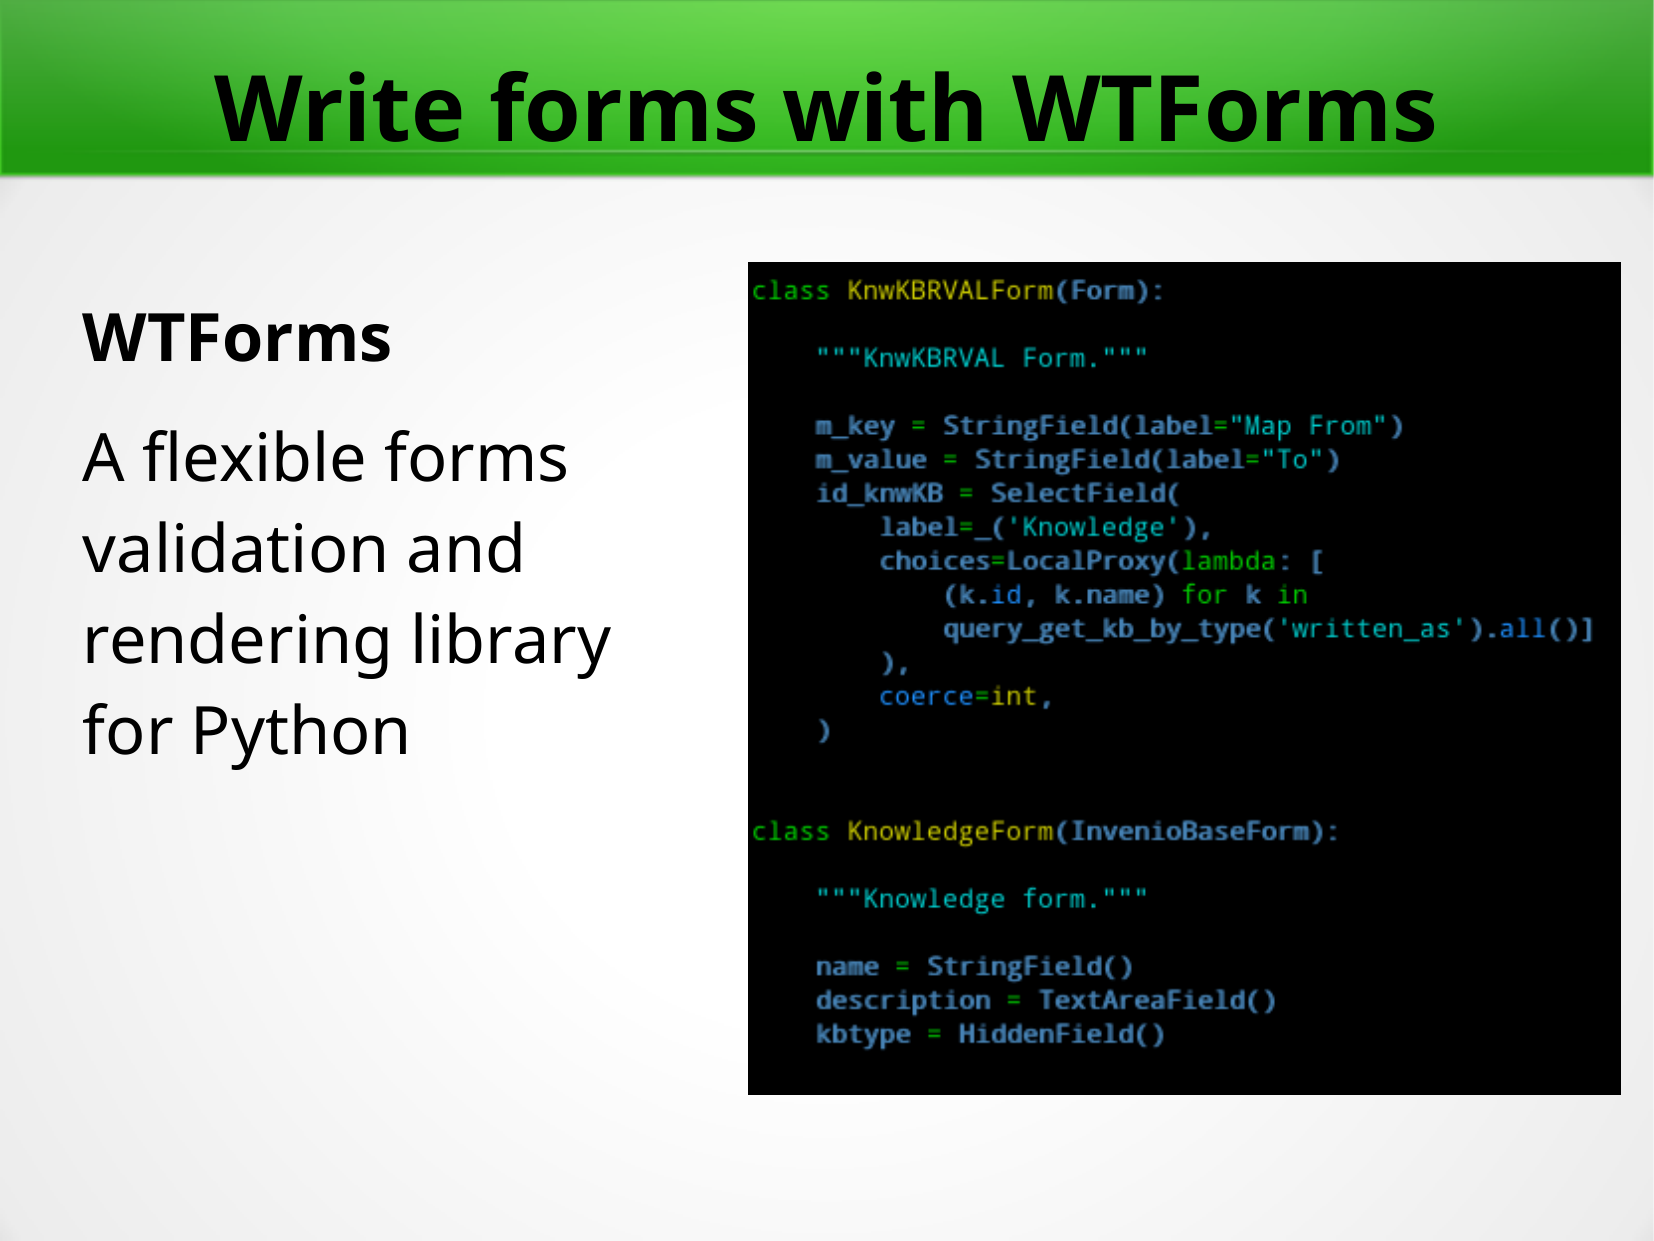

# Write forms with WTForms
WTForms
A flexible forms validation and rendering library for Python